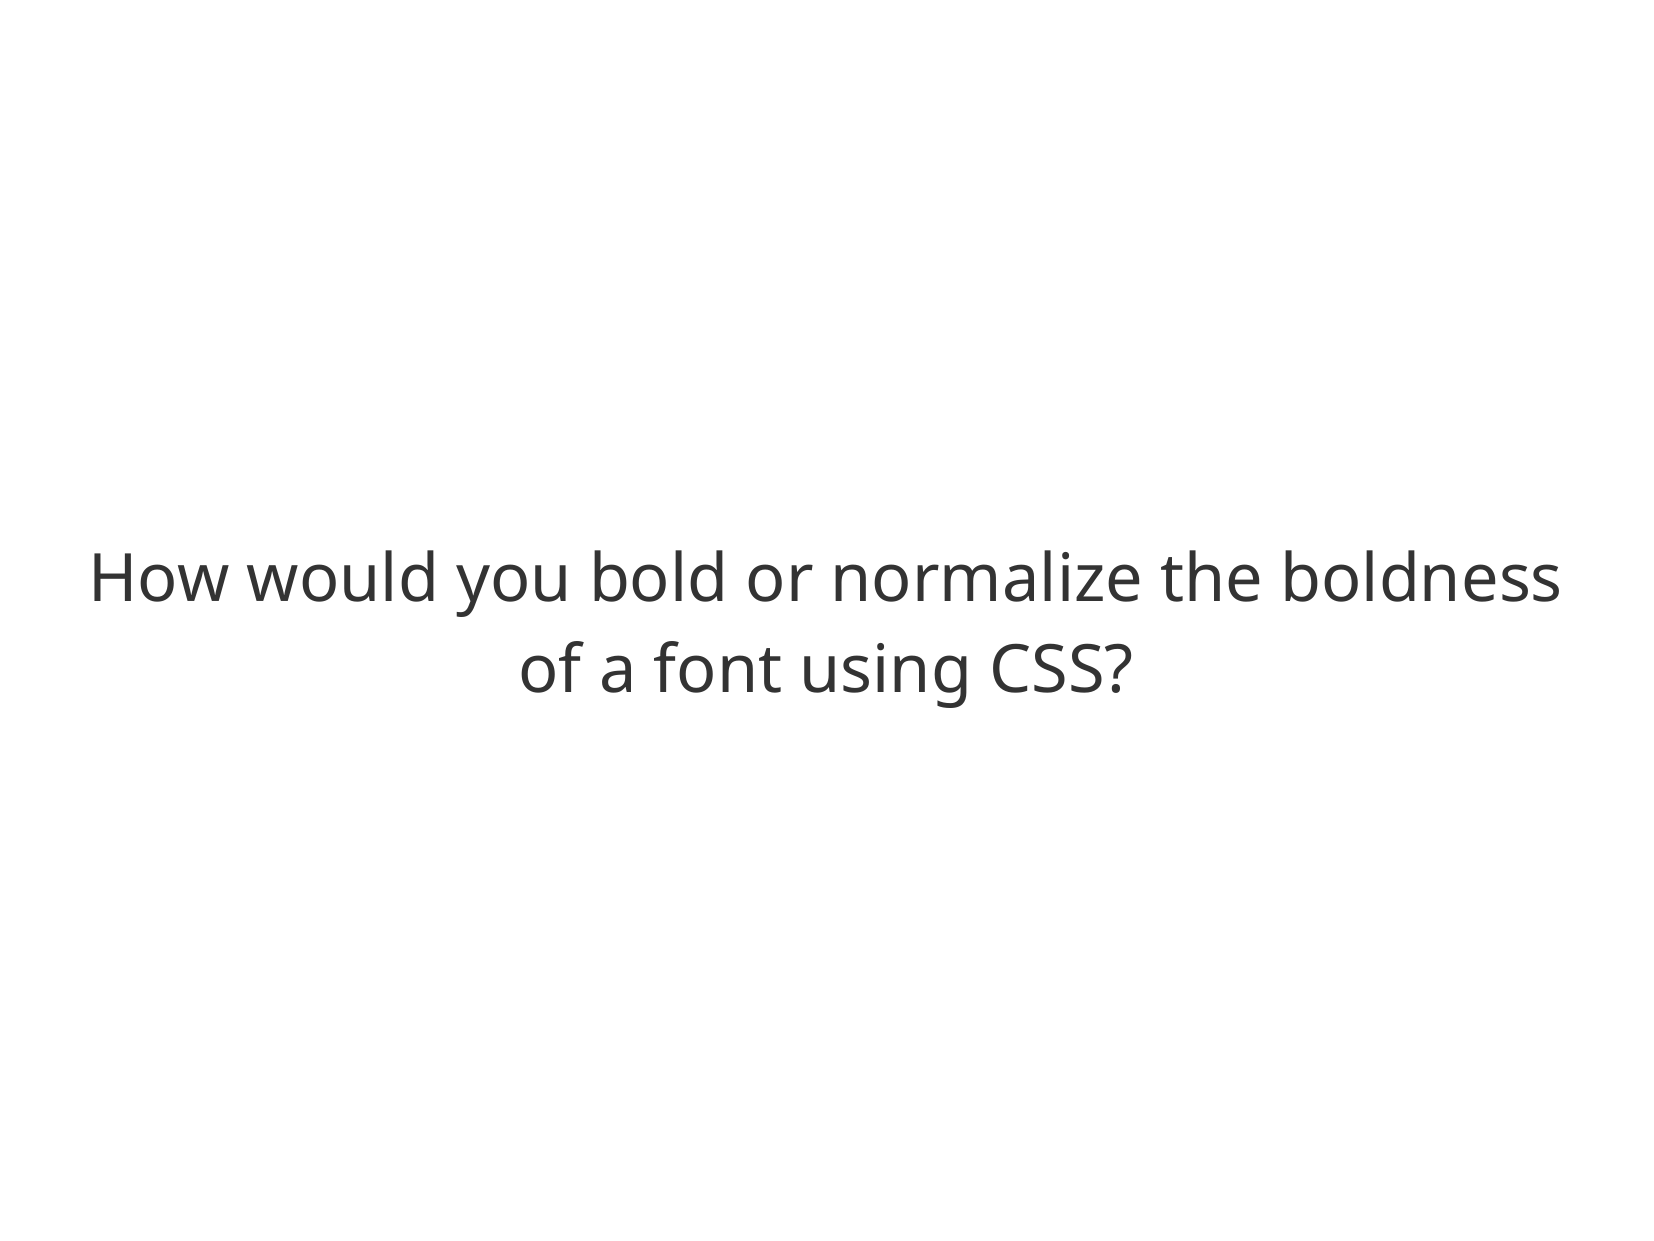

# How would you bold or normalize the boldness of a font using CSS?